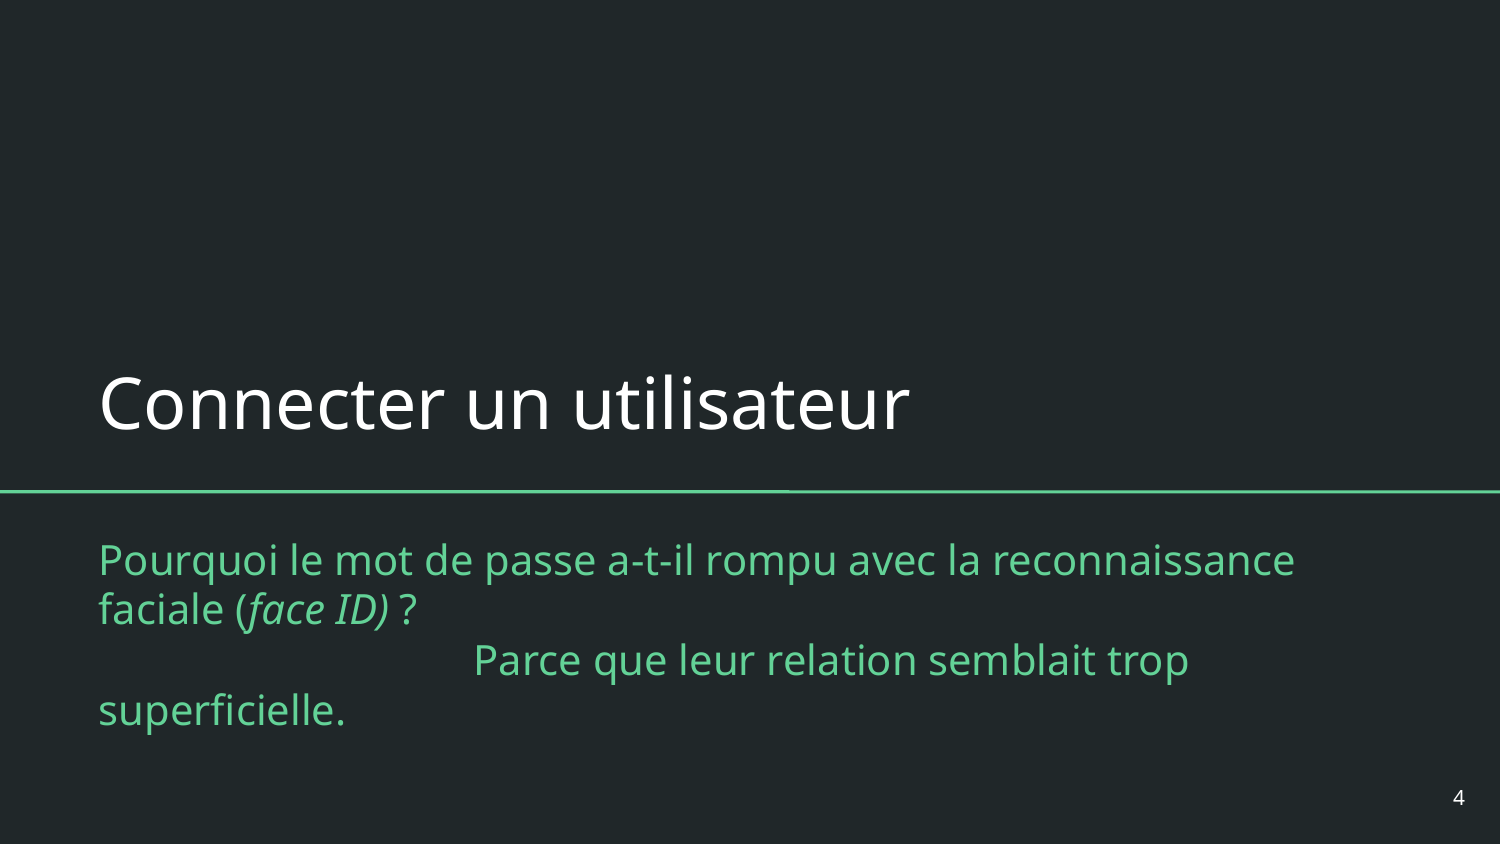

# Connecter un utilisateur
Pourquoi le mot de passe a-t-il rompu avec la reconnaissance faciale (face ID) ?
					Parce que leur relation semblait trop superficielle.